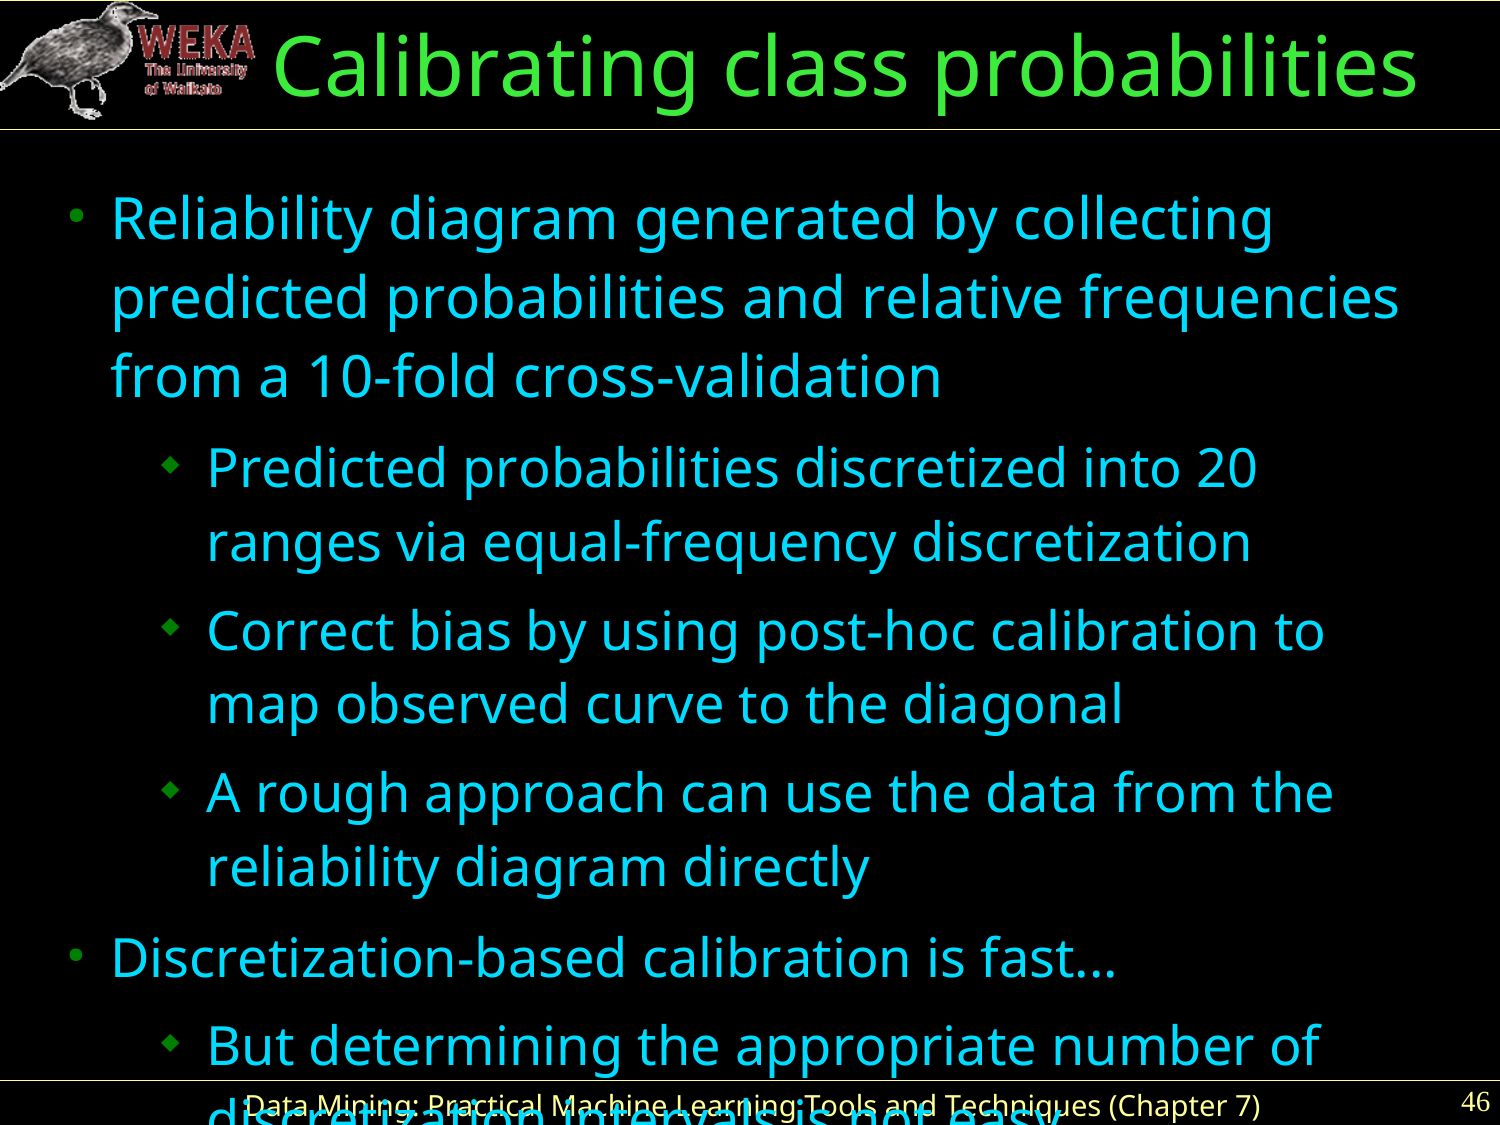

# Calibrating class probabilities
Reliability diagram generated by collecting predicted probabilities and relative frequencies from a 10-fold cross-validation
Predicted probabilities discretized into 20 ranges via equal-frequency discretization
Correct bias by using post-hoc calibration to map observed curve to the diagonal
A rough approach can use the data from the reliability diagram directly
Discretization-based calibration is fast...
But determining the appropriate number of discretization intervals is not easy
Data Mining: Practical Machine Learning Tools and Techniques (Chapter 7)
46